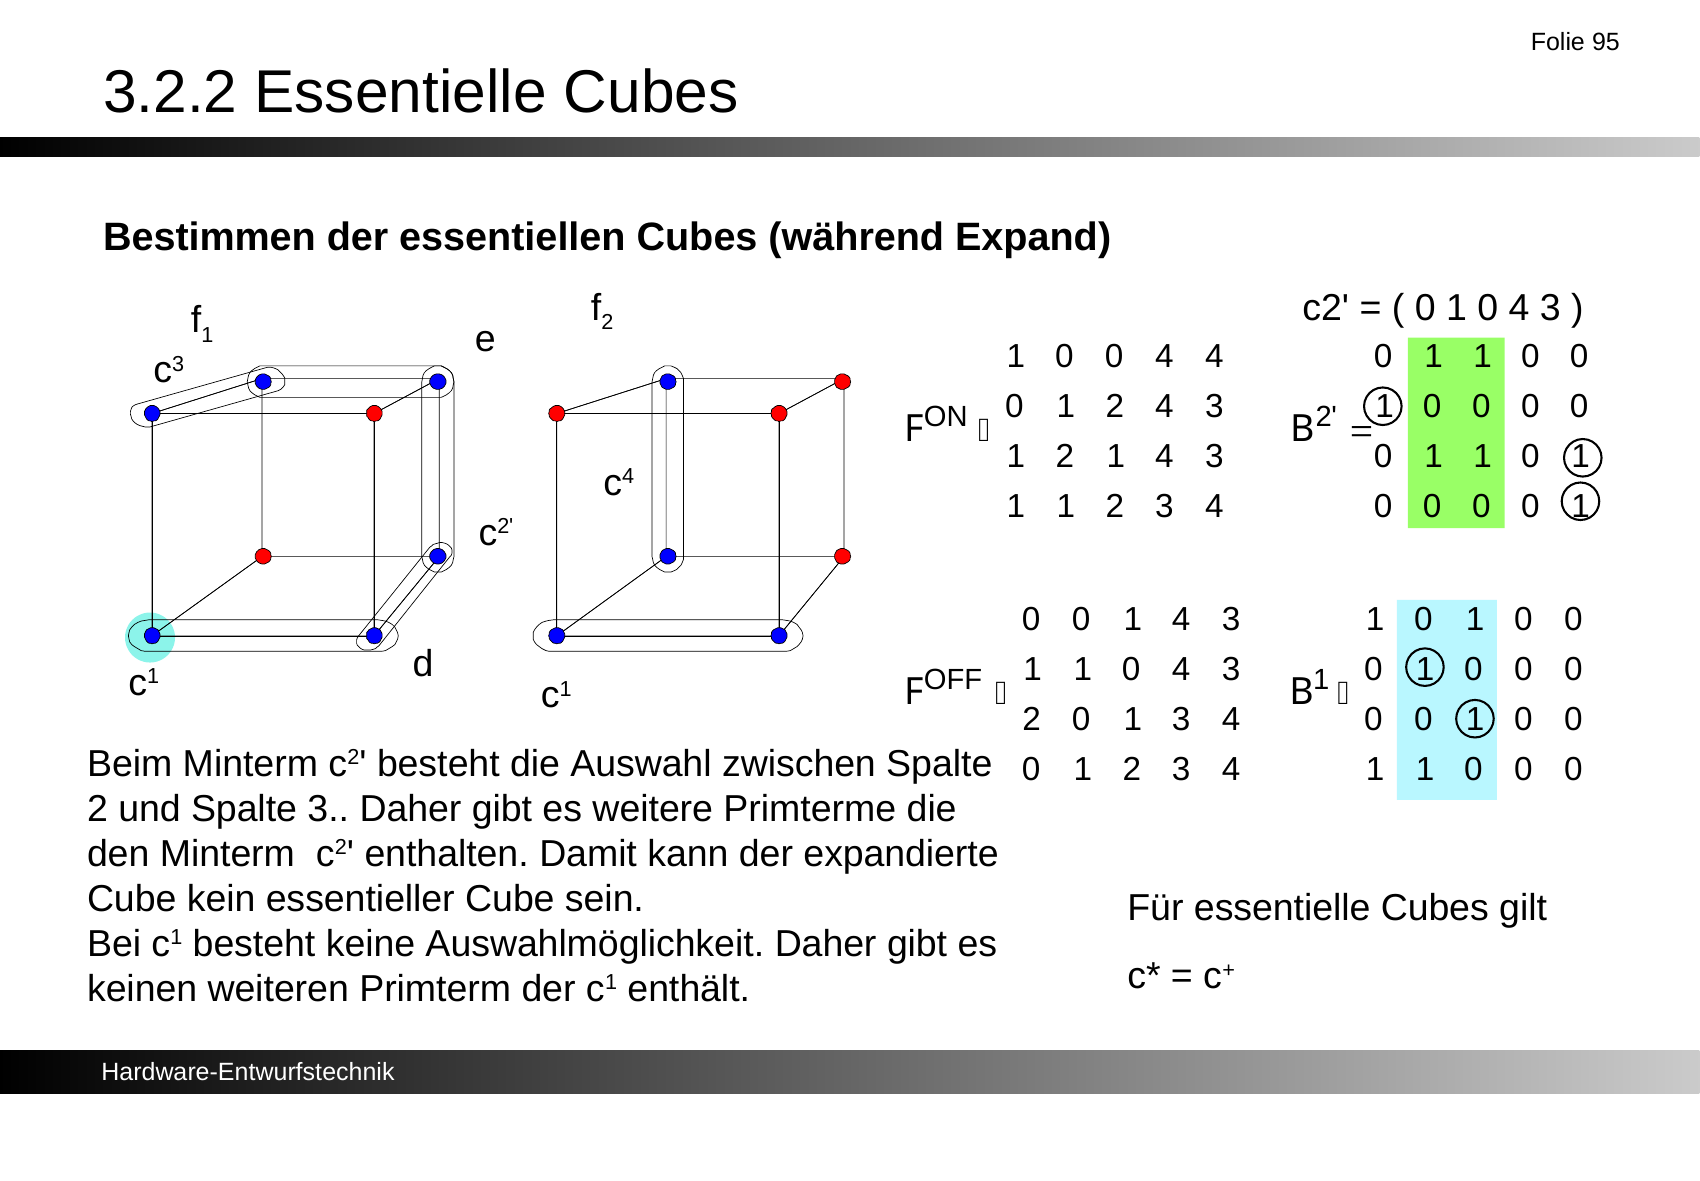

# 3.2.2 Essentielle Cubes
Bestimmen der essentiellen Cubes (während Expand)
f2
c2' = ( 0 1 0 4 3 )
f1
e
c3
c4
c2'
d
c1
c1
Beim Minterm c2' besteht die Auswahl zwischen Spalte 2 und Spalte 3.. Daher gibt es weitere Primterme die den Minterm c2' enthalten. Damit kann der expandierte Cube kein essentieller Cube sein.
Bei c1 besteht keine Auswahlmöglichkeit. Daher gibt es keinen weiteren Primterm der c1 enthält.
Für essentielle Cubes gilt
c* = c+